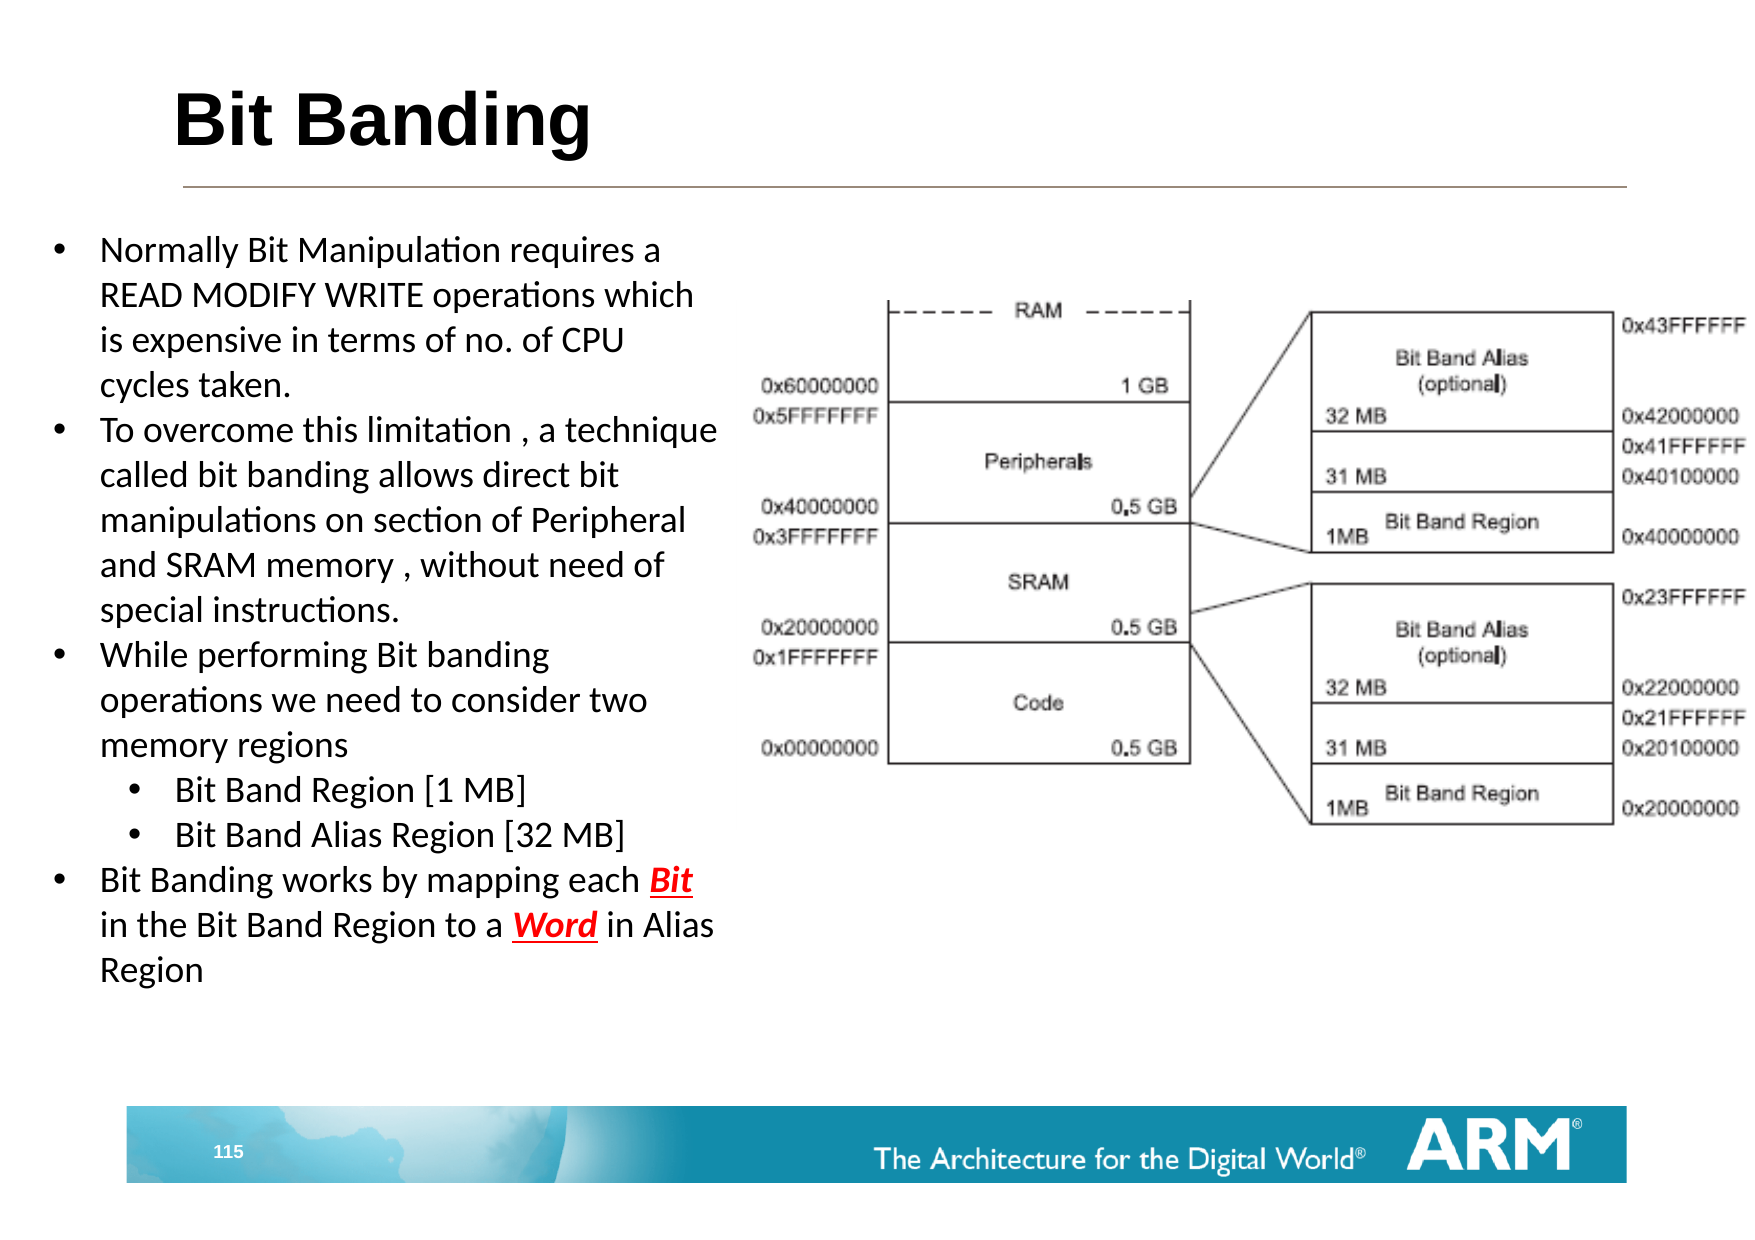

# Bit Banding
Normally Bit Manipulation requires a READ MODIFY WRITE operations which is expensive in terms of no. of CPU cycles taken.
To overcome this limitation , a technique called bit banding allows direct bit manipulations on section of Peripheral and SRAM memory , without need of special instructions.
While performing Bit banding operations we need to consider two memory regions
Bit Band Region [1 MB]
Bit Band Alias Region [32 MB]
Bit Banding works by mapping each Bit in the Bit Band Region to a Word in Alias Region